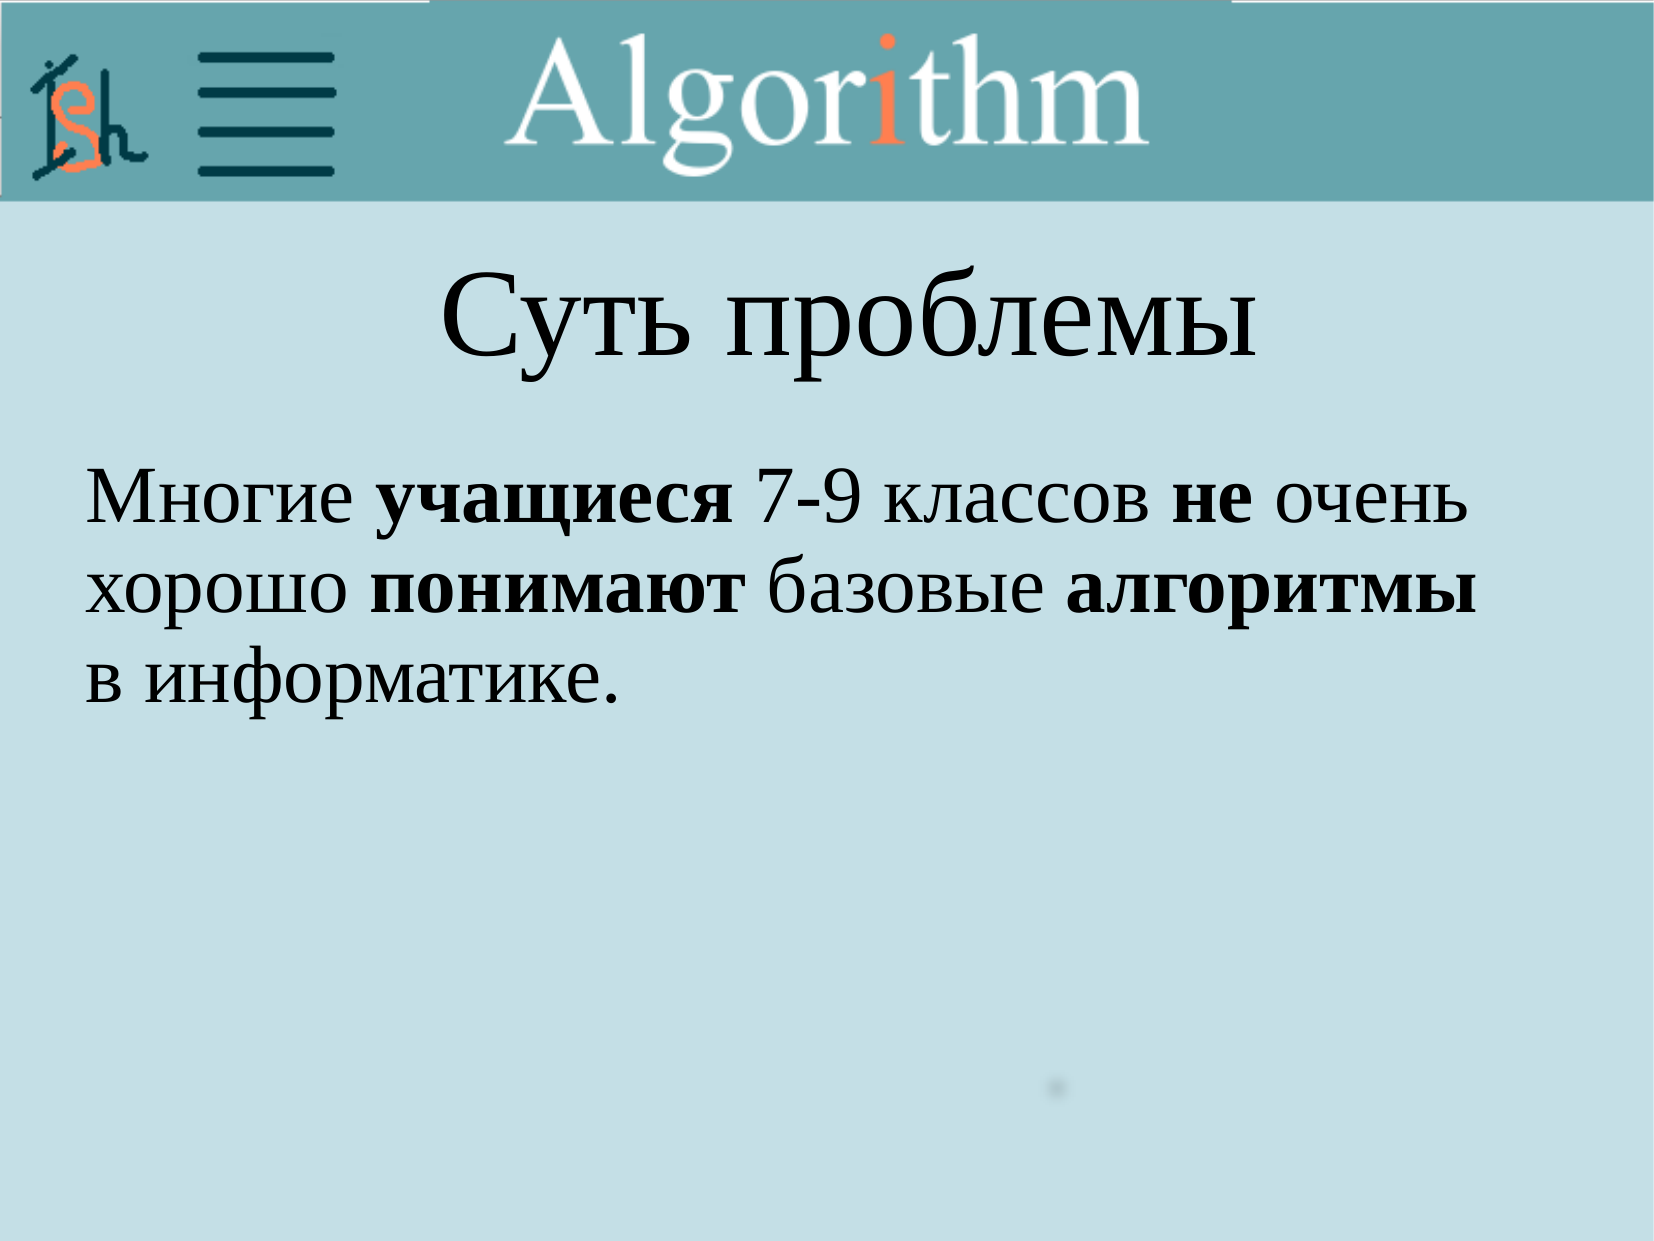

# Суть проблемы
Многие учащиеся 7-9 классов не очень хорошо понимают базовые алгоритмы в информатике.